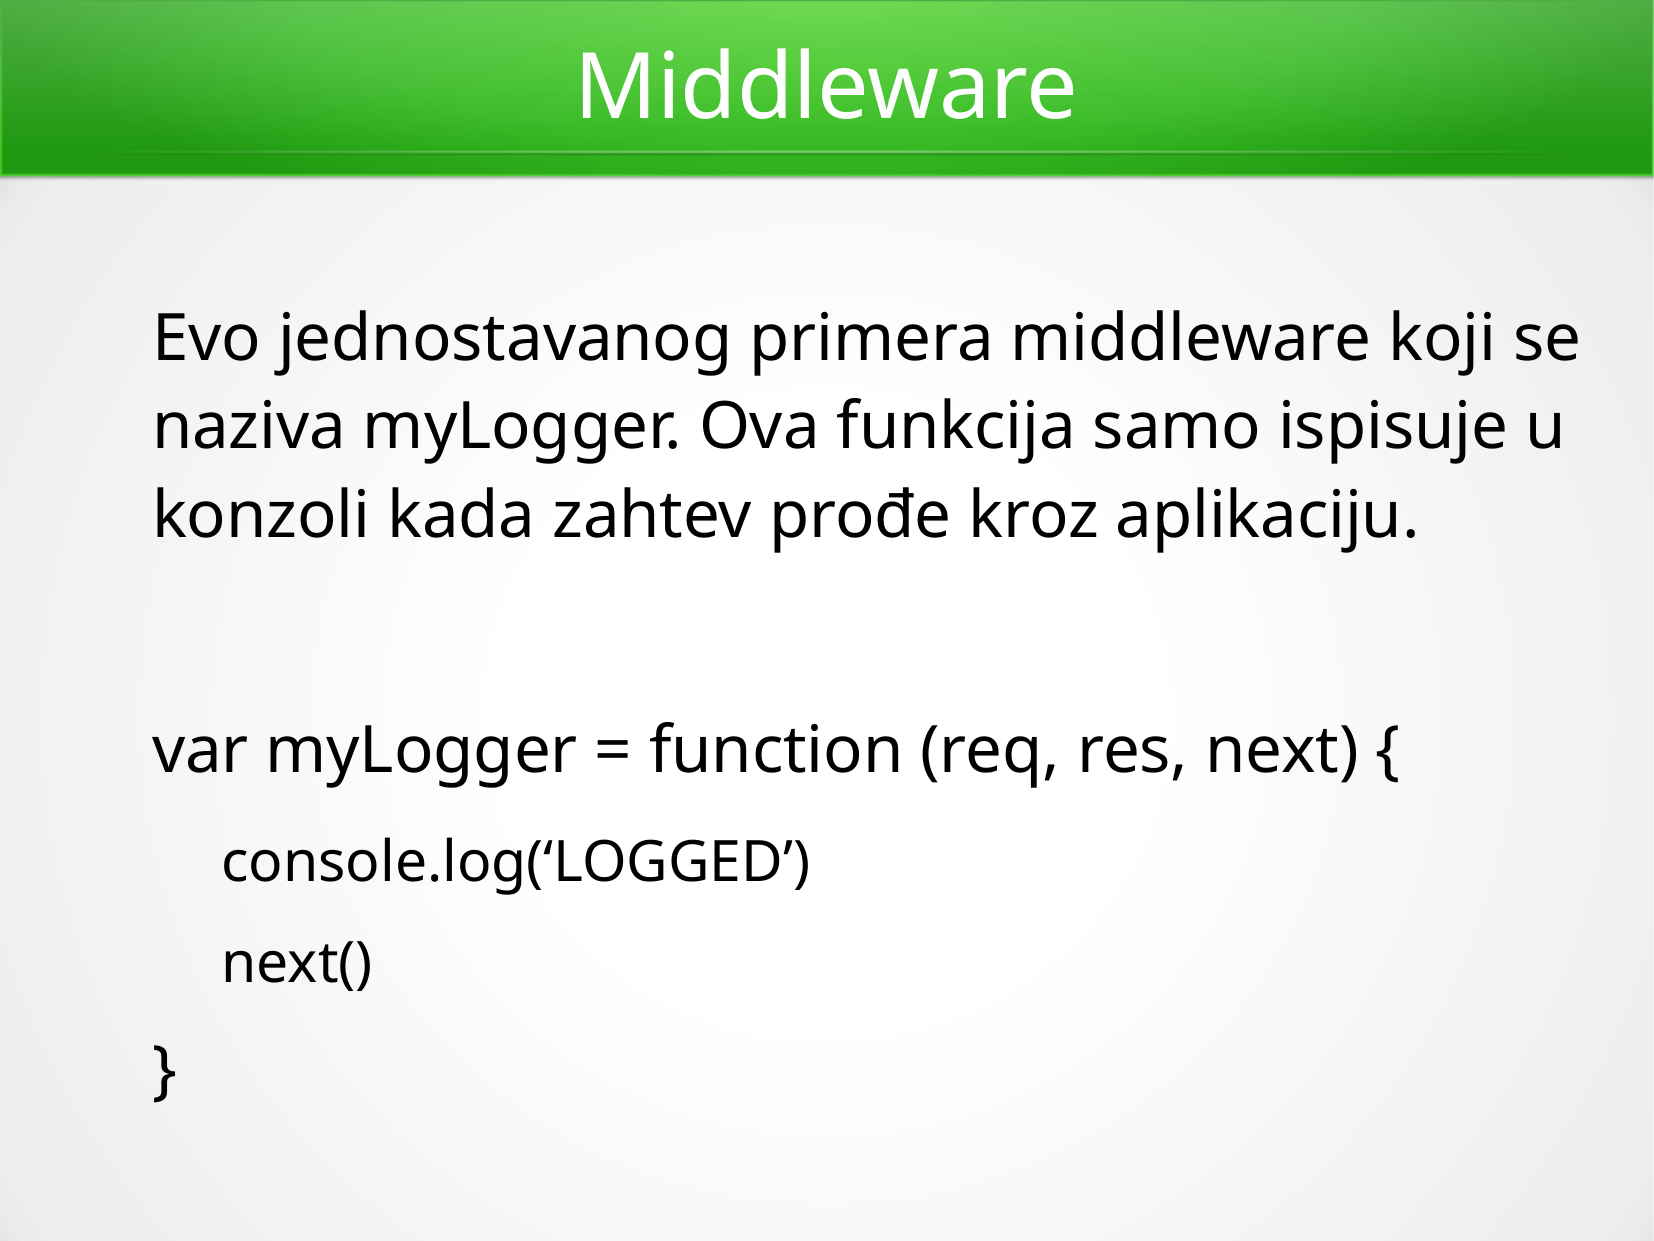

# Middleware
Evo jednostavanog primera middleware koji se naziva myLogger. Ova funkcija samo ispisuje u konzoli kada zahtev prođe kroz aplikaciju.
var myLogger = function (req, res, next) {
console.log(‘LOGGED’)
next()
}